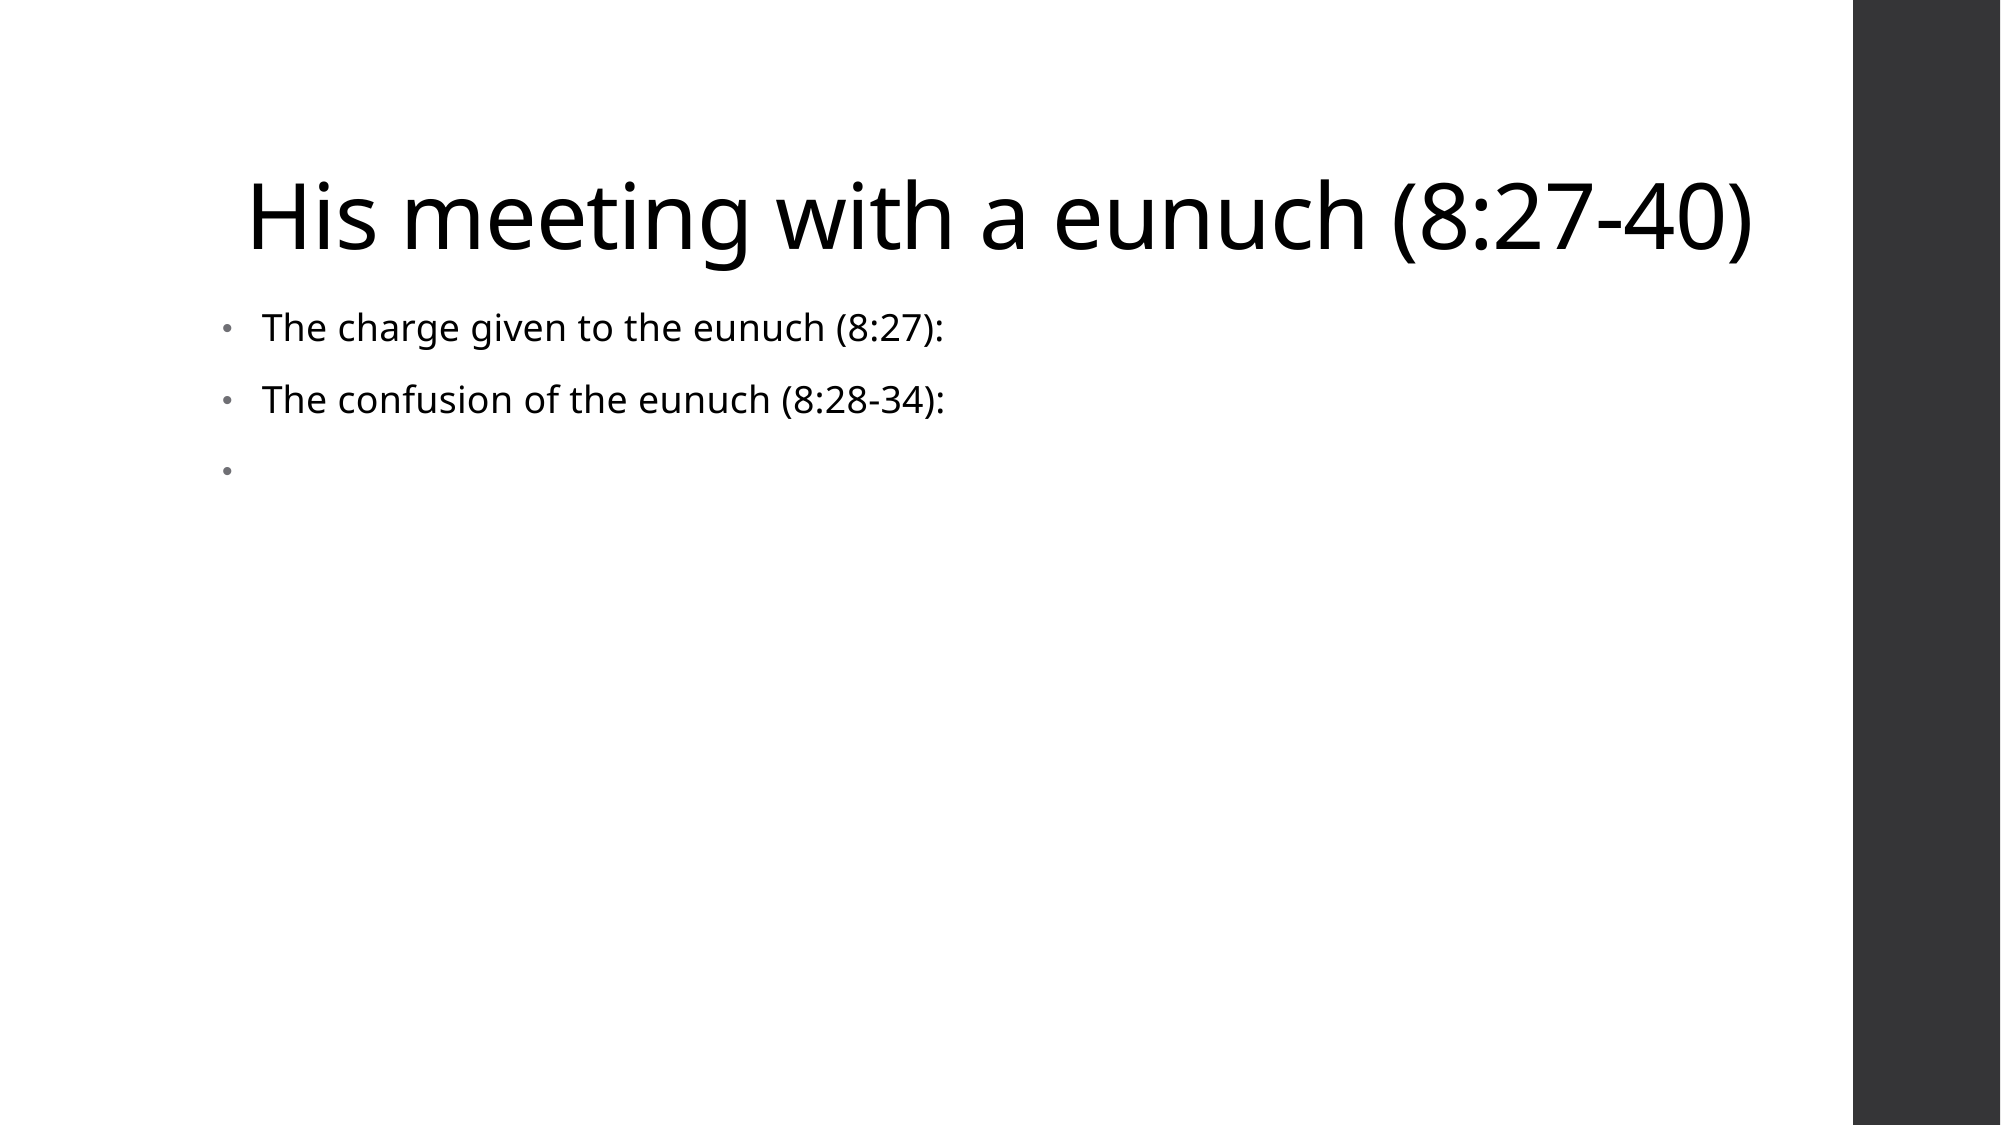

# His meeting with a eunuch (8:27-40)
 The charge given to the eunuch (8:27):
 The confusion of the eunuch (8:28-34):